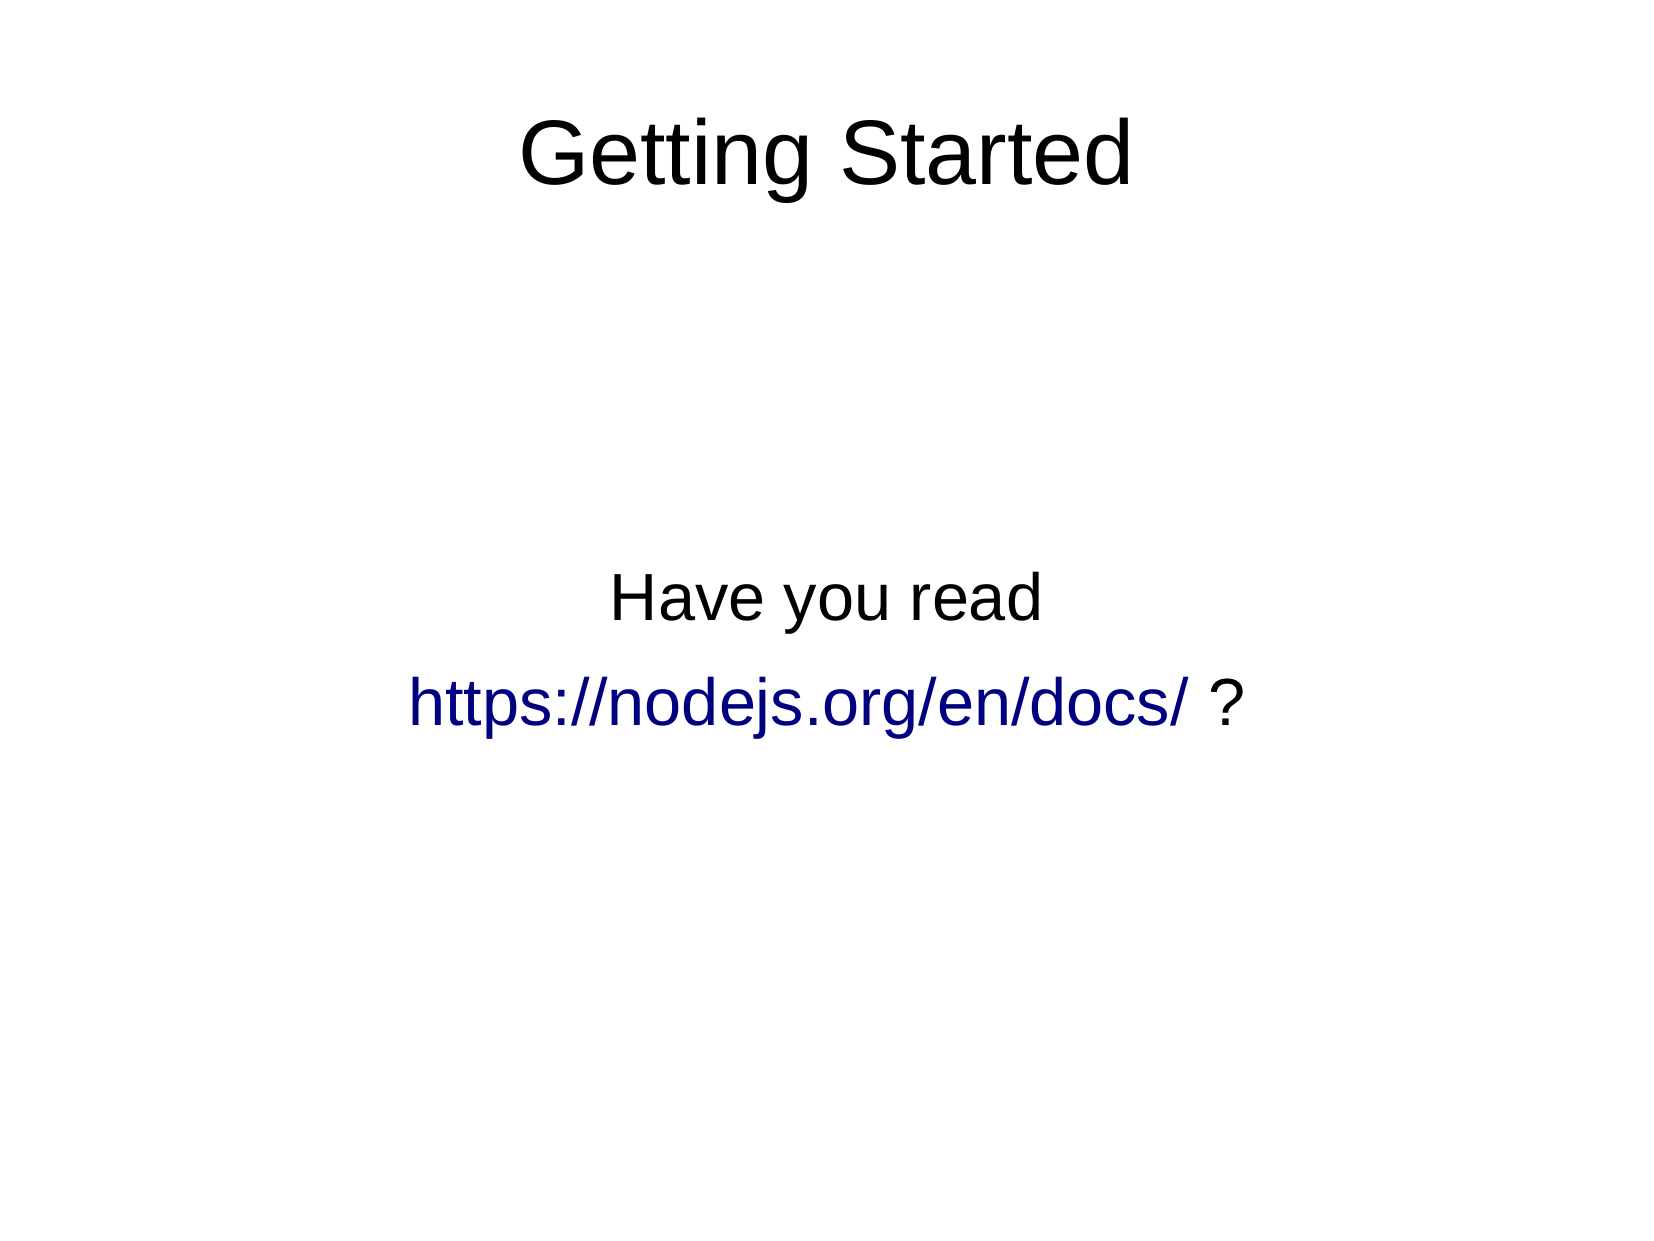

# Getting Started
Have you read
https://nodejs.org/en/docs/ ?